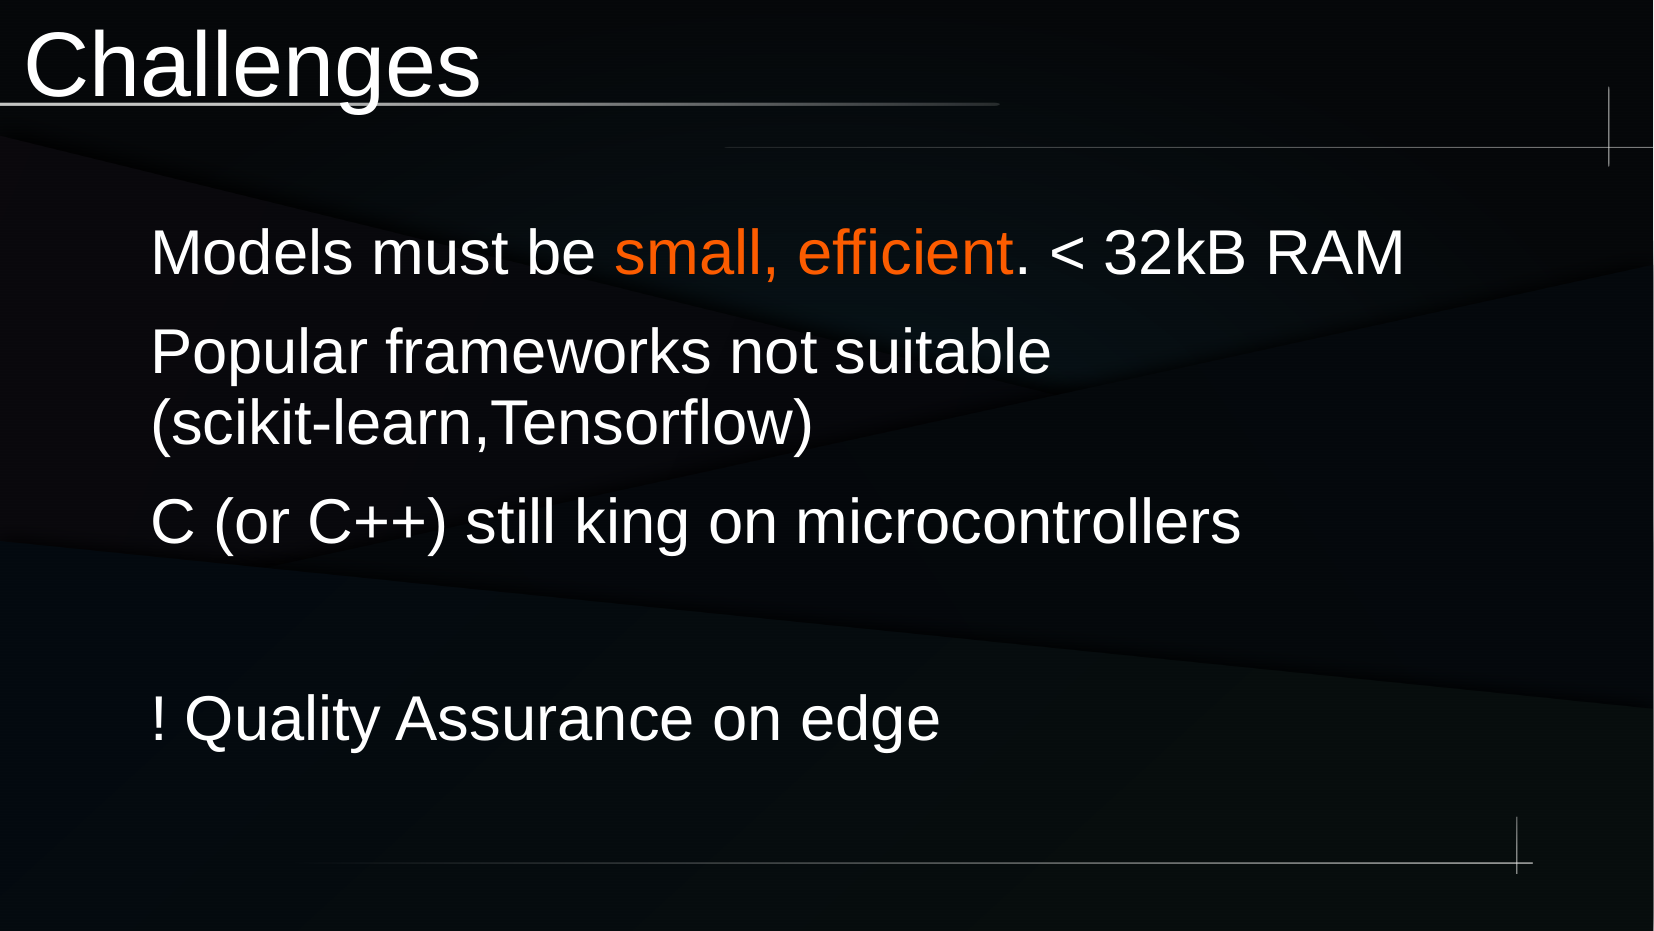

# Challenges
Models must be small, efficient. < 32kB RAM
Popular frameworks not suitable
(scikit-learn,Tensorflow)
C (or C++) still king on microcontrollers
! Quality Assurance on edge